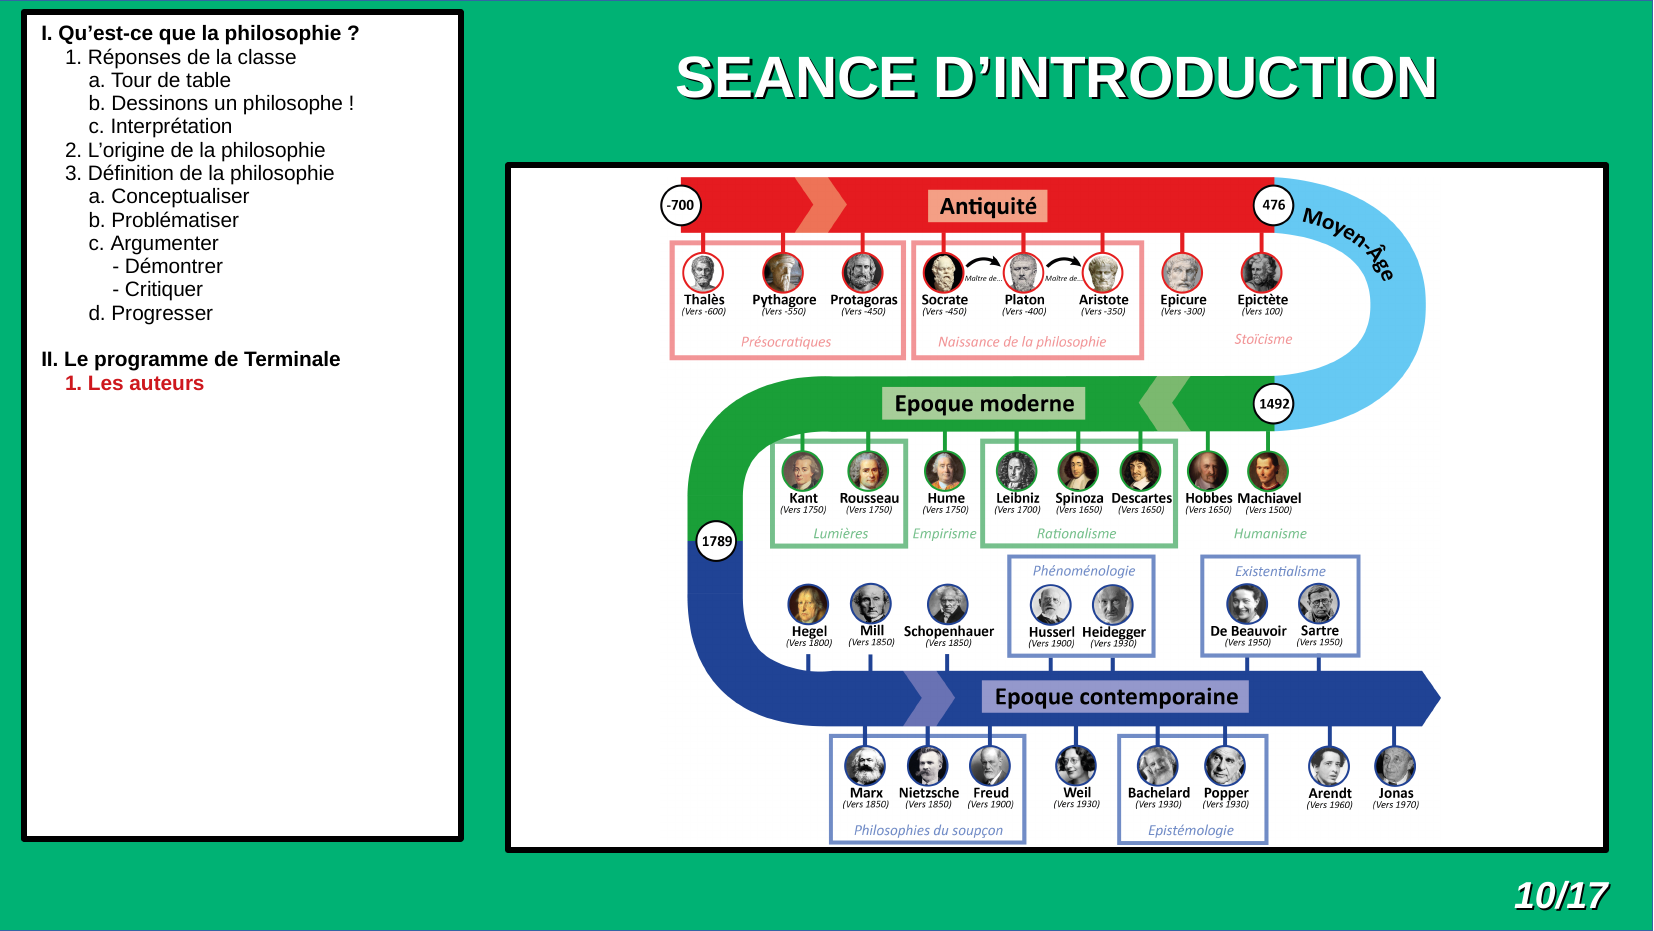

SEANCE D’INTRODUCTION
I. Qu’est-ce que la philosophie ?
	1. Réponses de la classe
		a. Tour de table
		b. Dessinons un philosophe !
		c. Interprétation
	2. L’origine de la philosophie
	3. Définition de la philosophie
		a. Conceptualiser
		b. Problématiser
		c. Argumenter
			- Démontrer
			- Critiquer
		d. Progresser
II. Le programme de Terminale
	1. Les auteurs